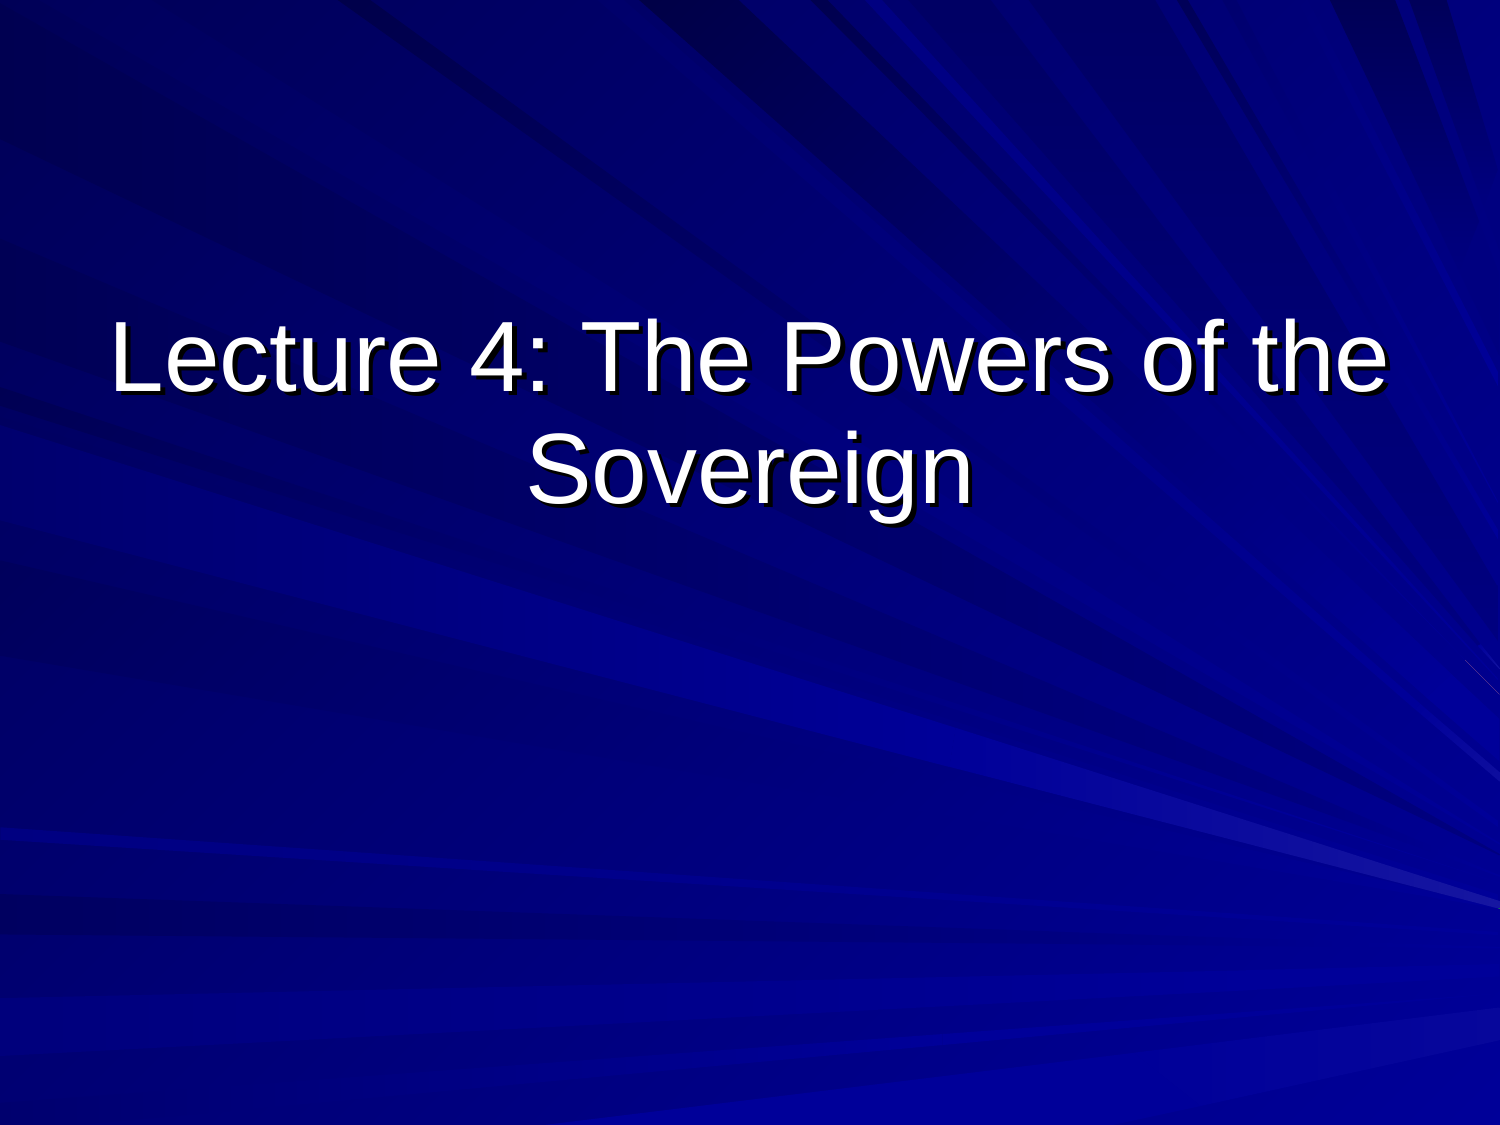

# Lecture 4: The Powers of the Sovereign